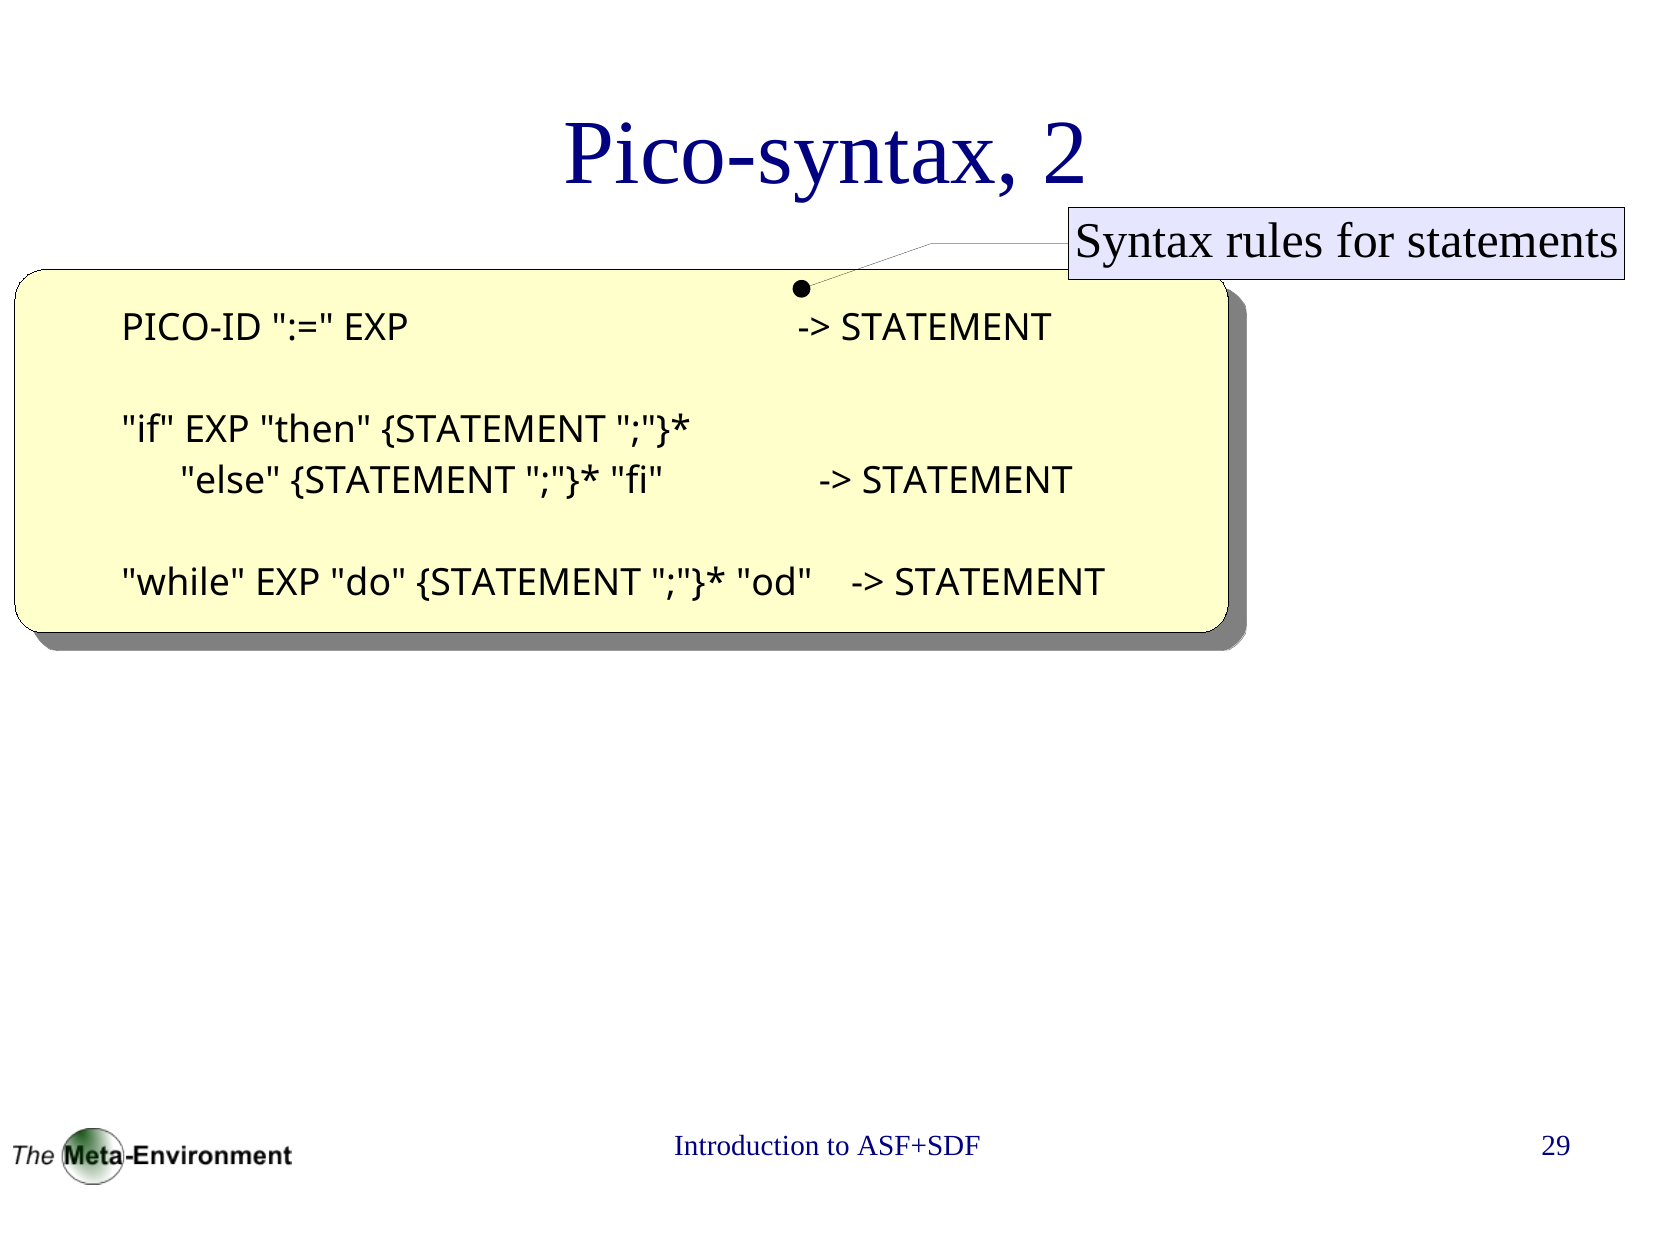

# Pico-syntax, 2
 PICO-ID ":=" EXP -> STATEMENT
 "if" EXP "then" {STATEMENT ";"}*
 "else" {STATEMENT ";"}* "fi" -> STATEMENT
 "while" EXP "do" {STATEMENT ";"}* "od" -> STATEMENT
29